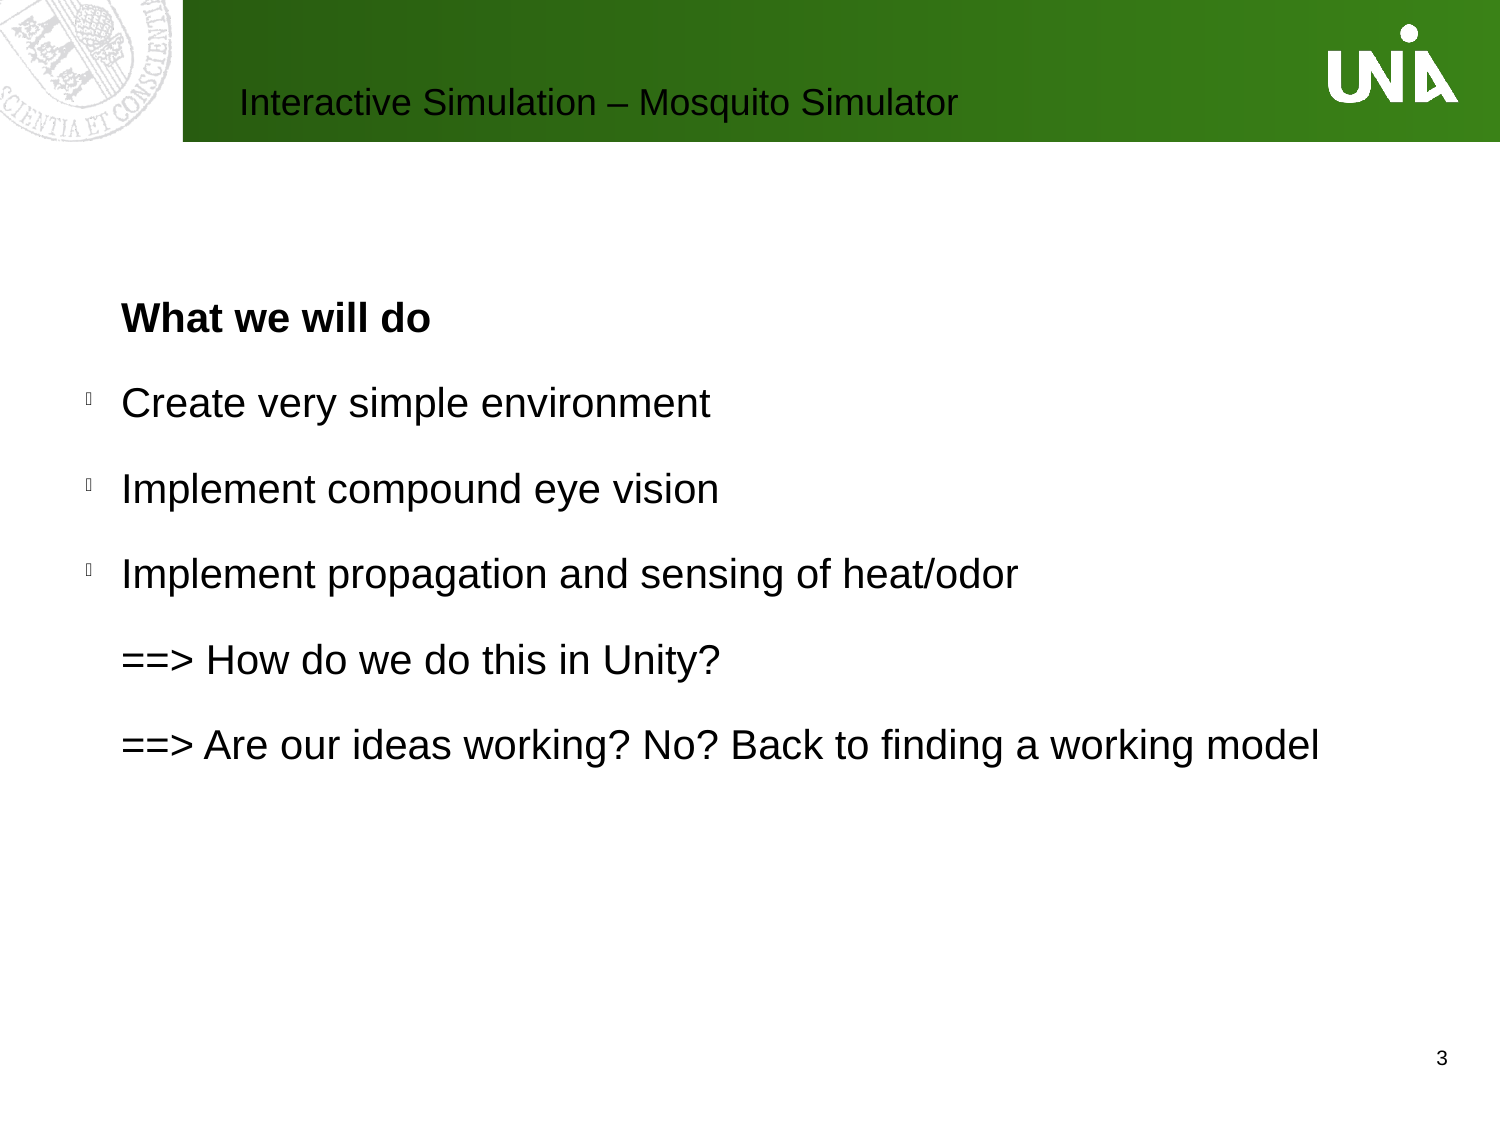

Interactive Simulation – Mosquito Simulator
What we will do
Create very simple environment
Implement compound eye vision
Implement propagation and sensing of heat/odor
==> How do we do this in Unity?
==> Are our ideas working? No? Back to finding a working model